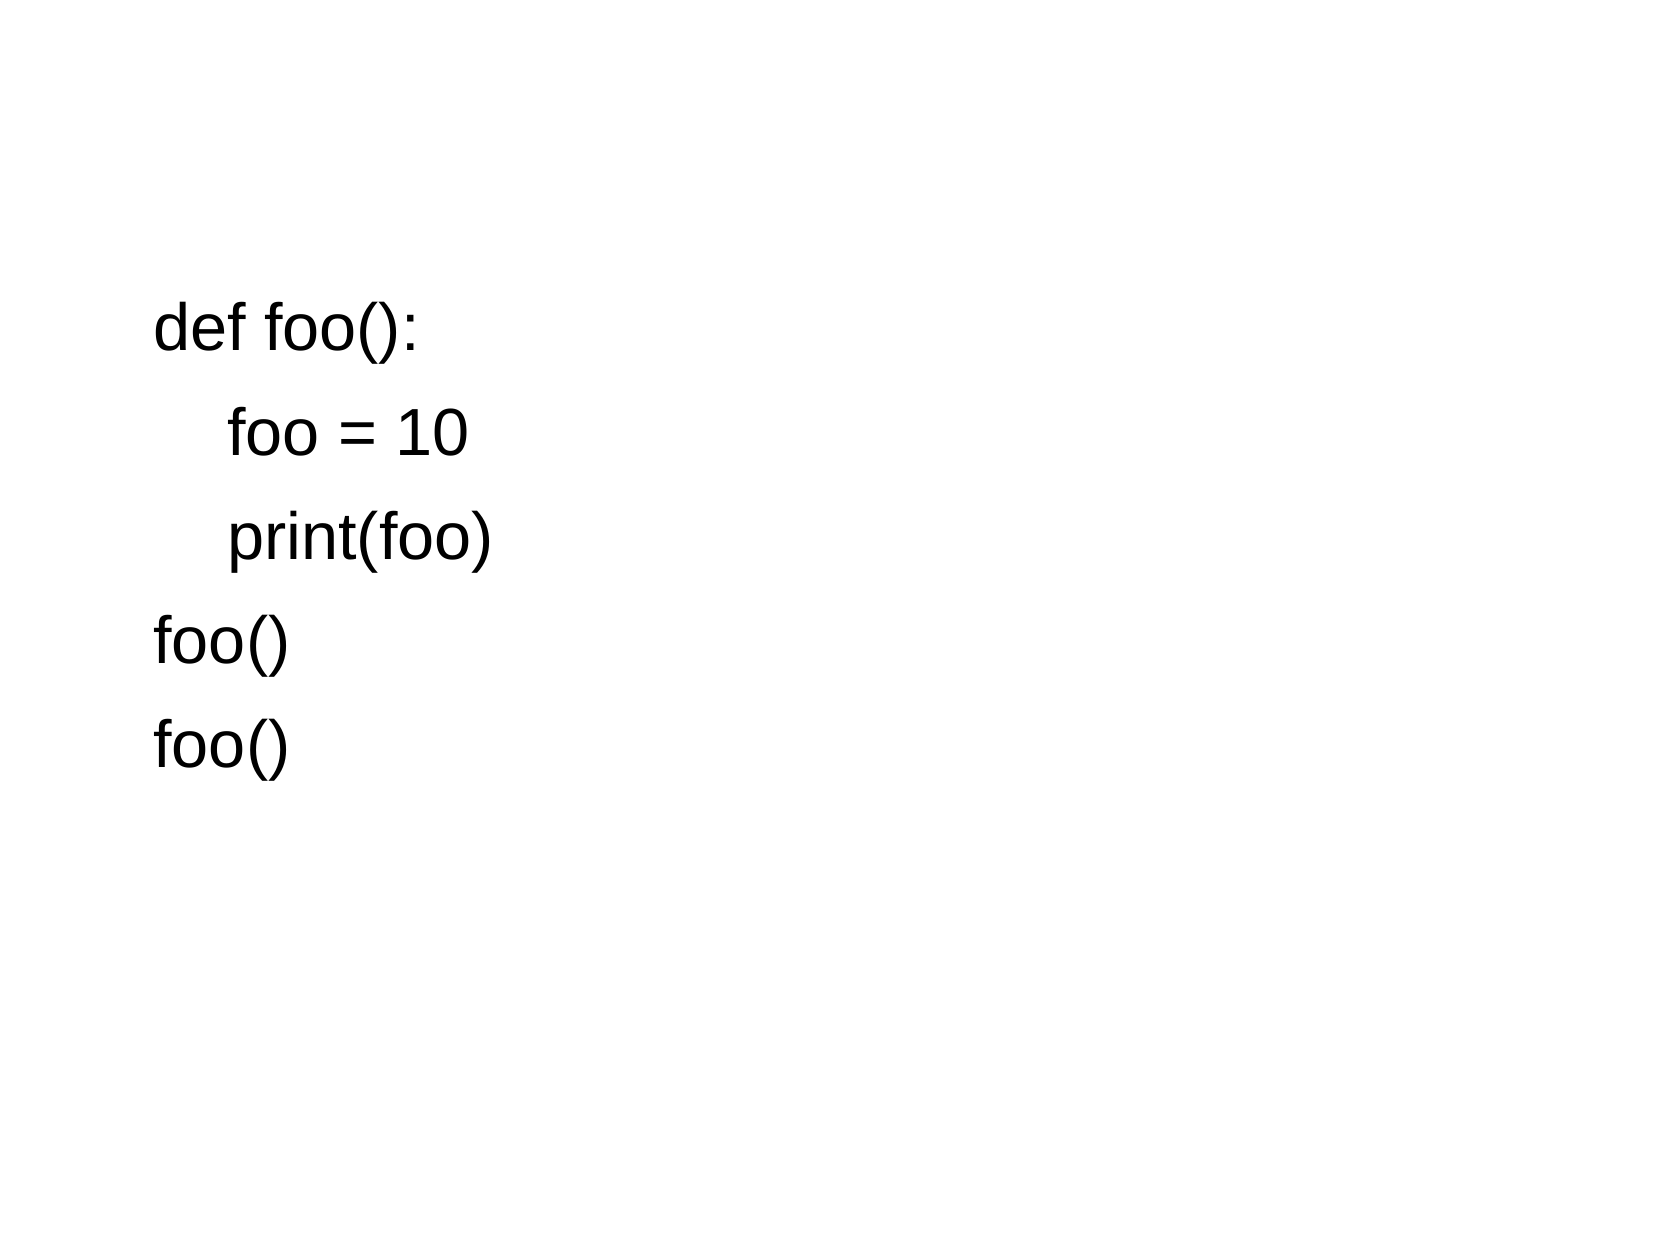

#
def foo():
 foo = 10
 print(foo)
foo()
foo()